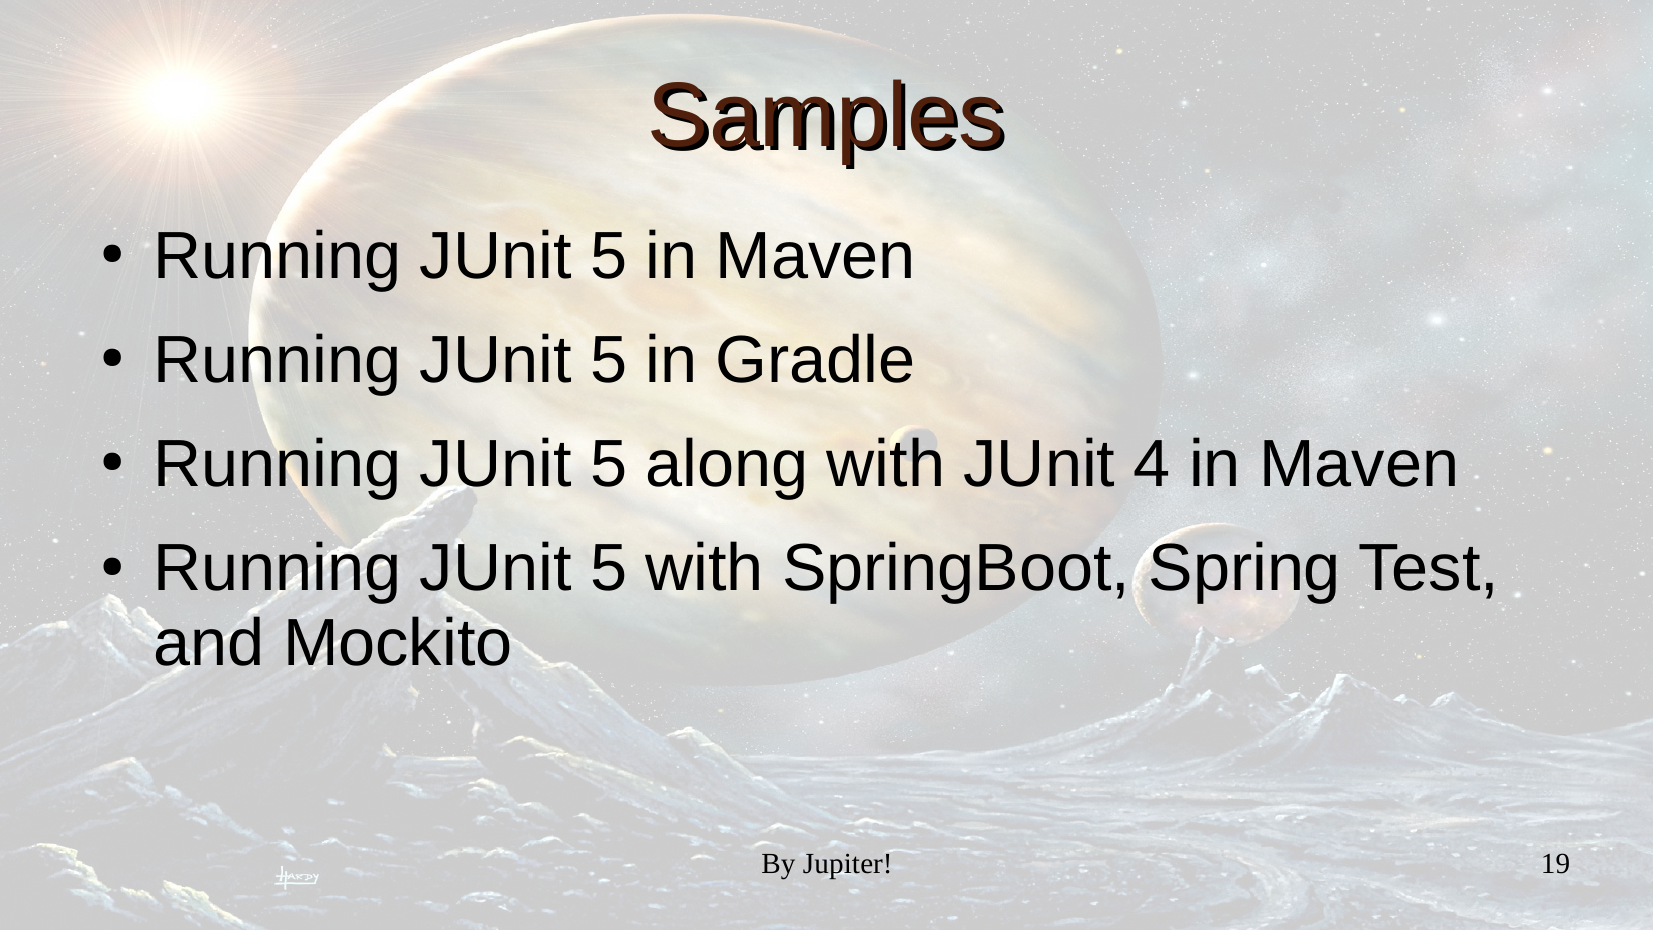

# Samples
Running JUnit 5 in Maven
Running JUnit 5 in Gradle
Running JUnit 5 along with JUnit 4 in Maven
Running JUnit 5 with SpringBoot, Spring Test, and Mockito
By Jupiter!